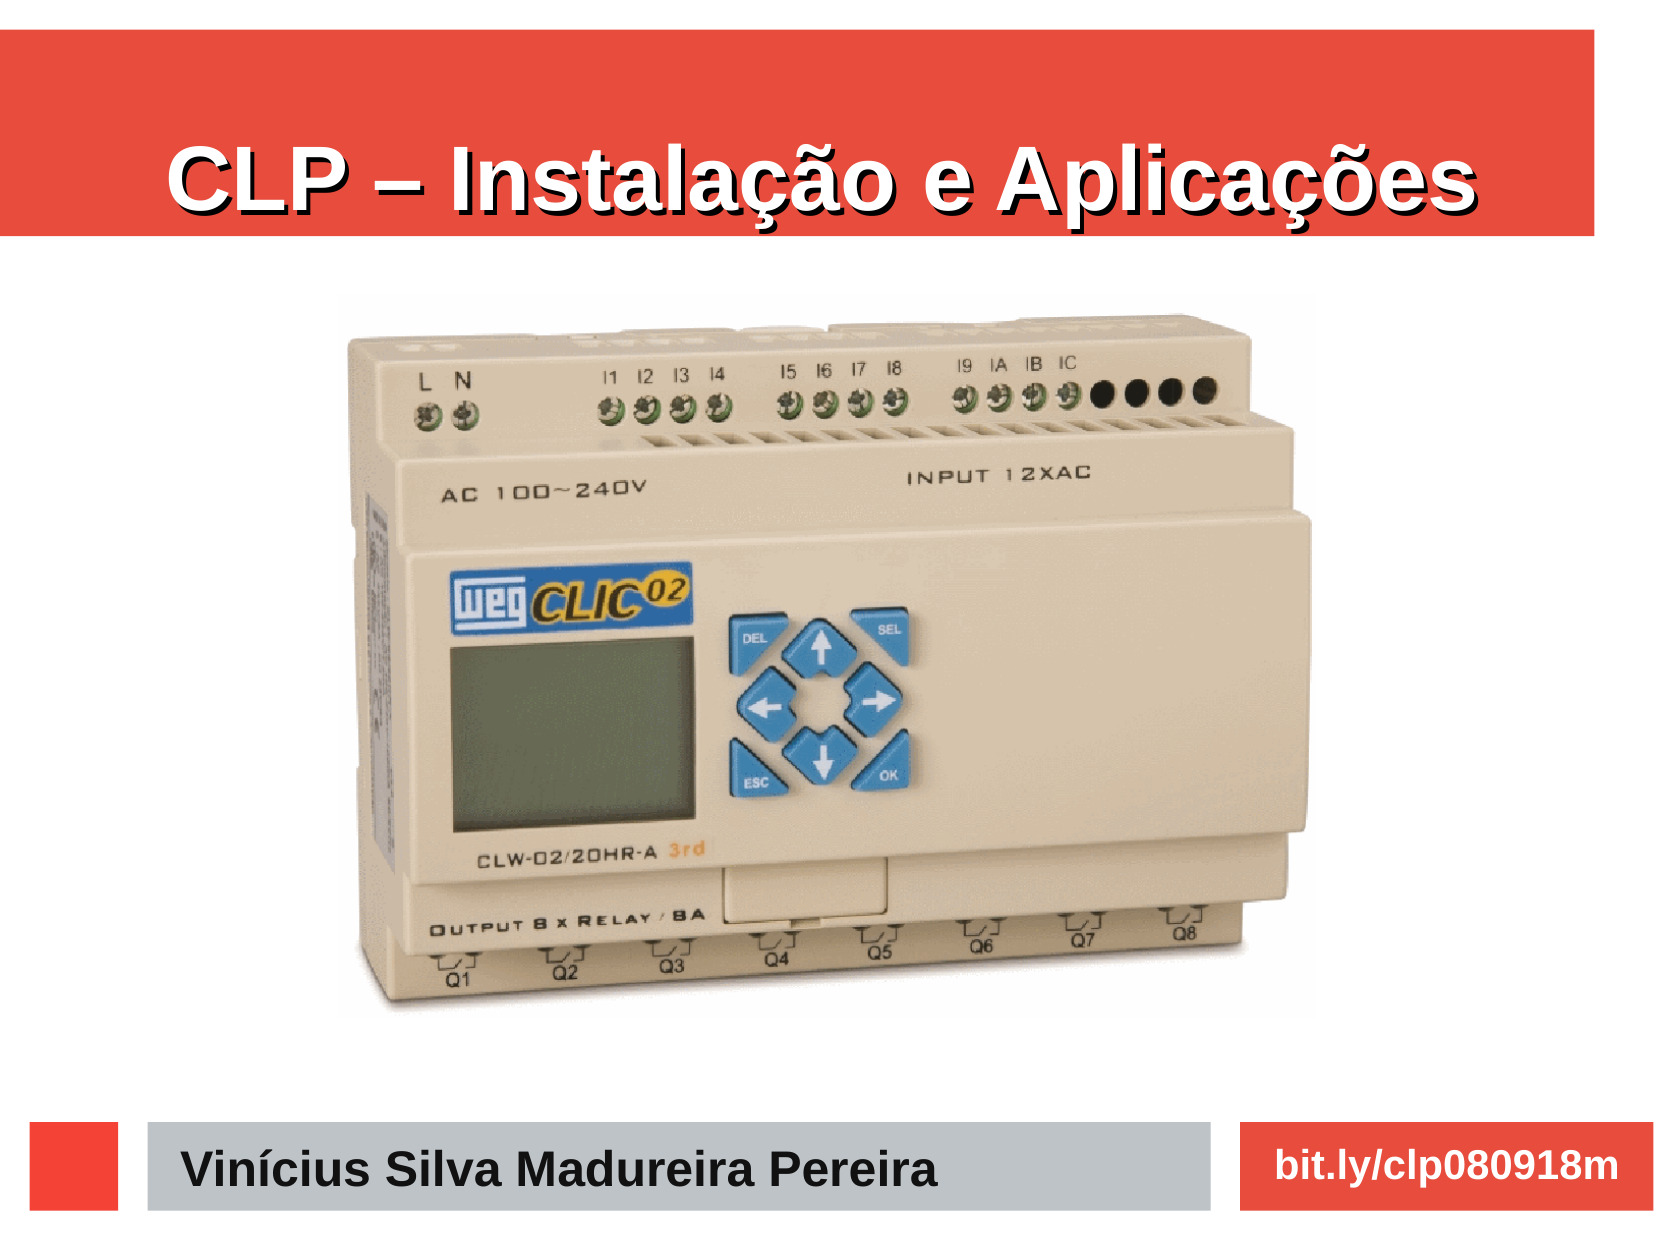

# CLP – Instalação e Aplicações
Vinícius Silva Madureira Pereira
bit.ly/clp080918m